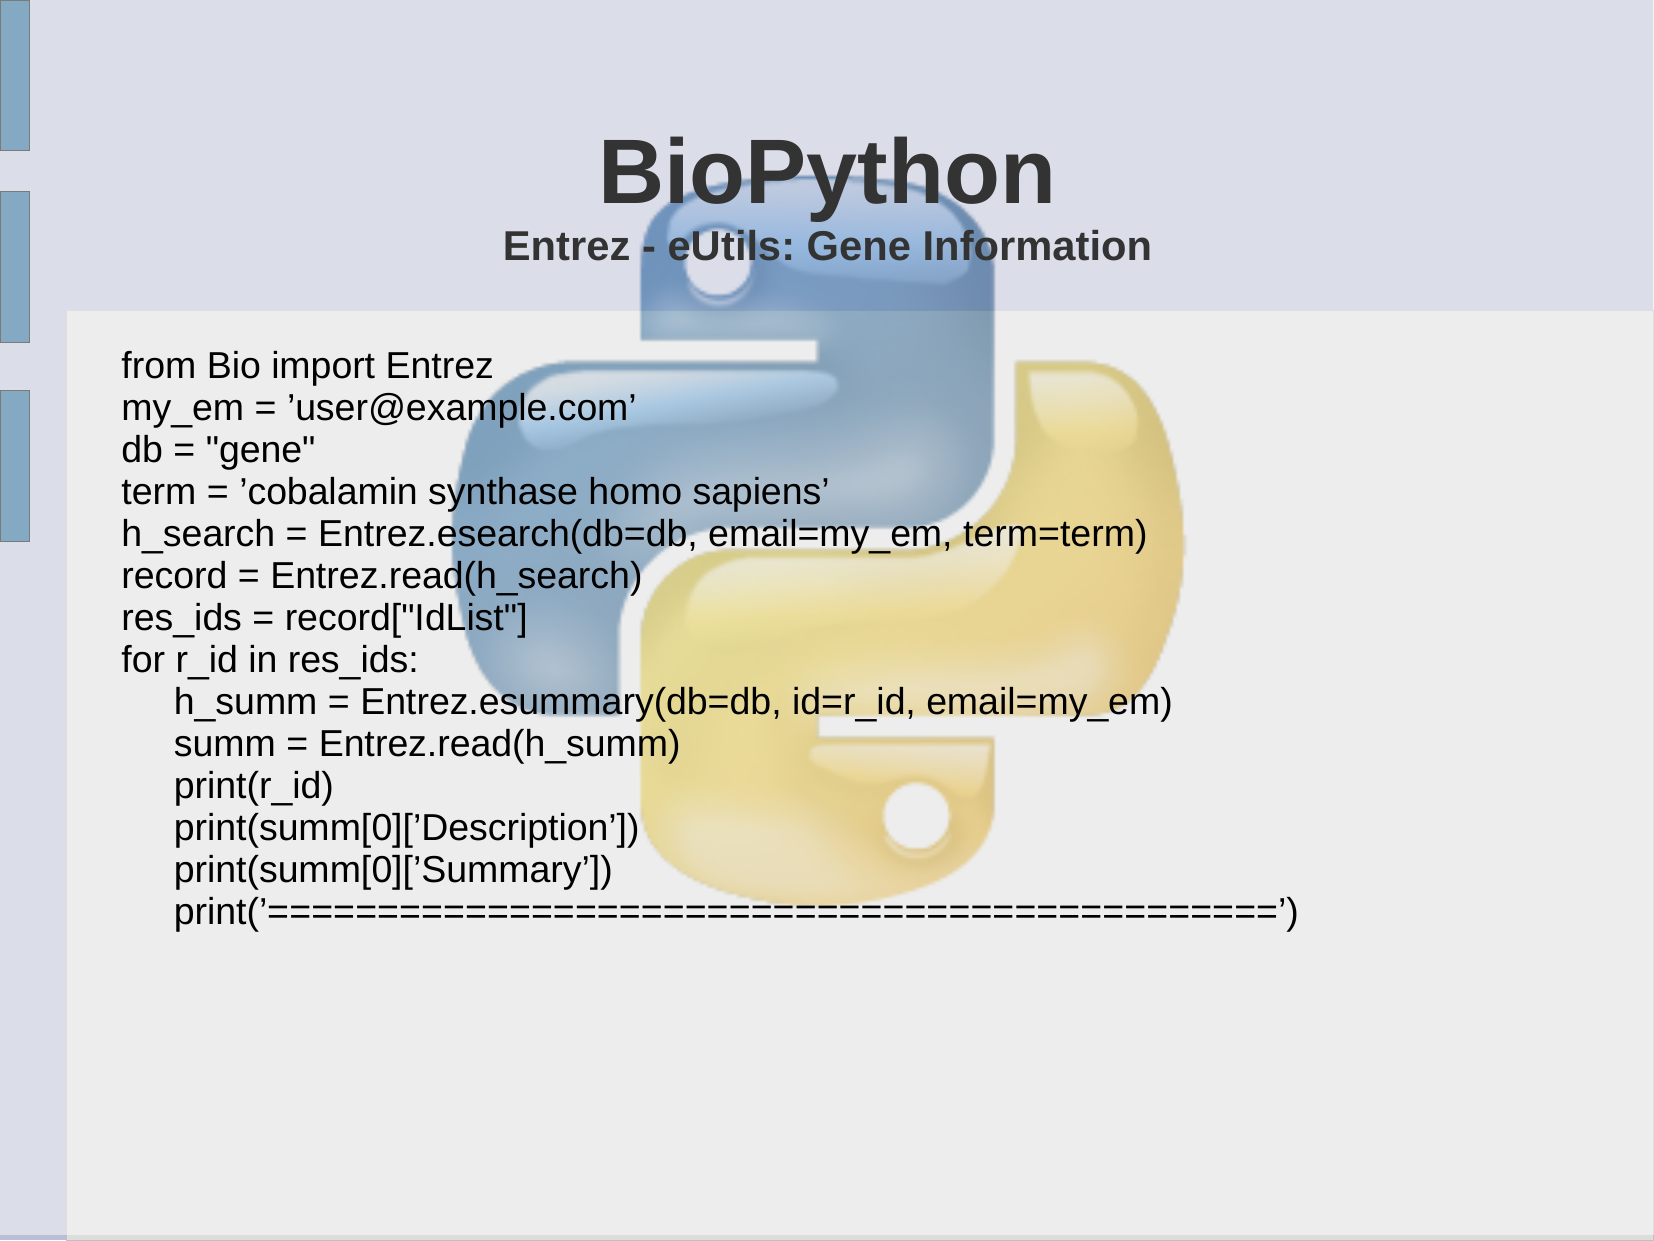

# BioPython Entrez - eUtils: Gene Information
from Bio import Entrez
my_em = ’user@example.com’
db = "gene"
term = ’cobalamin synthase homo sapiens’
h_search = Entrez.esearch(db=db, email=my_em, term=term)
record = Entrez.read(h_search)
res_ids = record["IdList"]
for r_id in res_ids:
 h_summ = Entrez.esummary(db=db, id=r_id, email=my_em)
 summ = Entrez.read(h_summ)
 print(r_id)
 print(summ[0][’Description’])
 print(summ[0][’Summary’])
 print(’==============================================’)